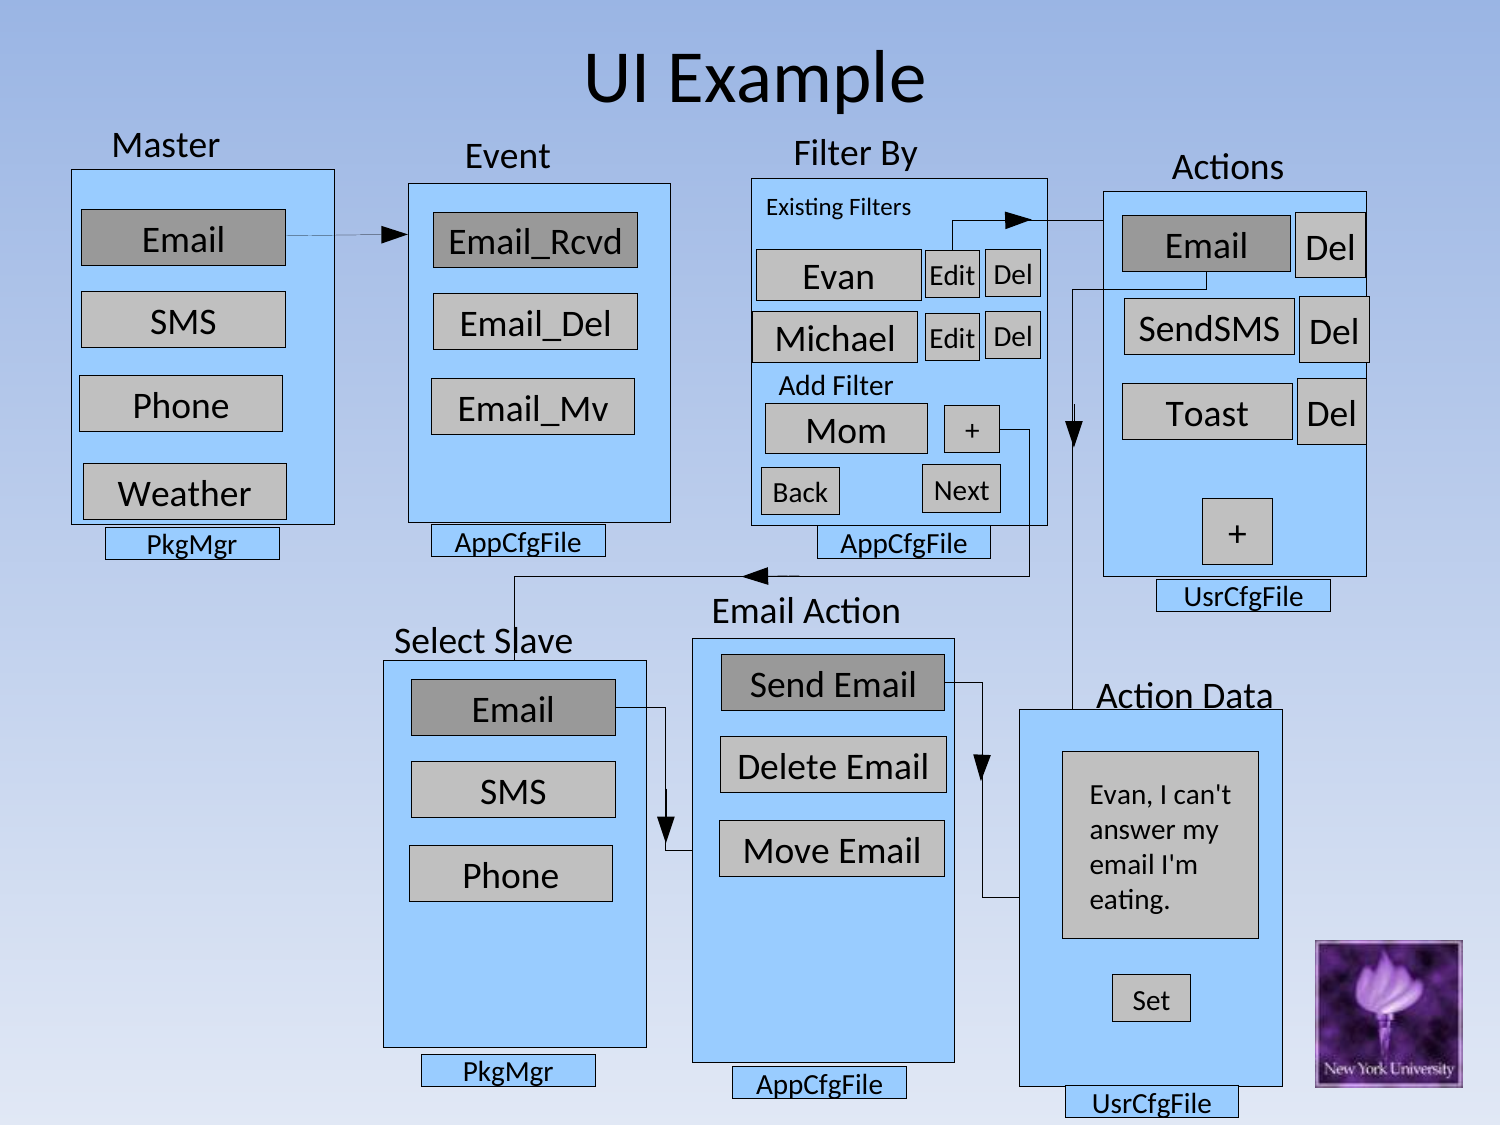

# UI Example
Master
Filter By
Event
Actions
Existing Filters
Email
Email_Rcvd
Del
Email
Evan
Del
Edit
SMS
Email_Del
Del
SendSMS
Del
Michael
Edit
Add Filter
Phone
Email_Mv
Del
Toast
Mom
Add
+
Weather
Next
Back
+
AppCfgFile
AppCfgFile
PkgMgr
Email Action
UsrCfgFile
Select Slave
Send Email
Action Data
Email
Delete Email
Evan, I can't
answer my
email I'm
eating.
SMS
Move Email
Phone
Set
PkgMgr
AppCfgFile
UsrCfgFile